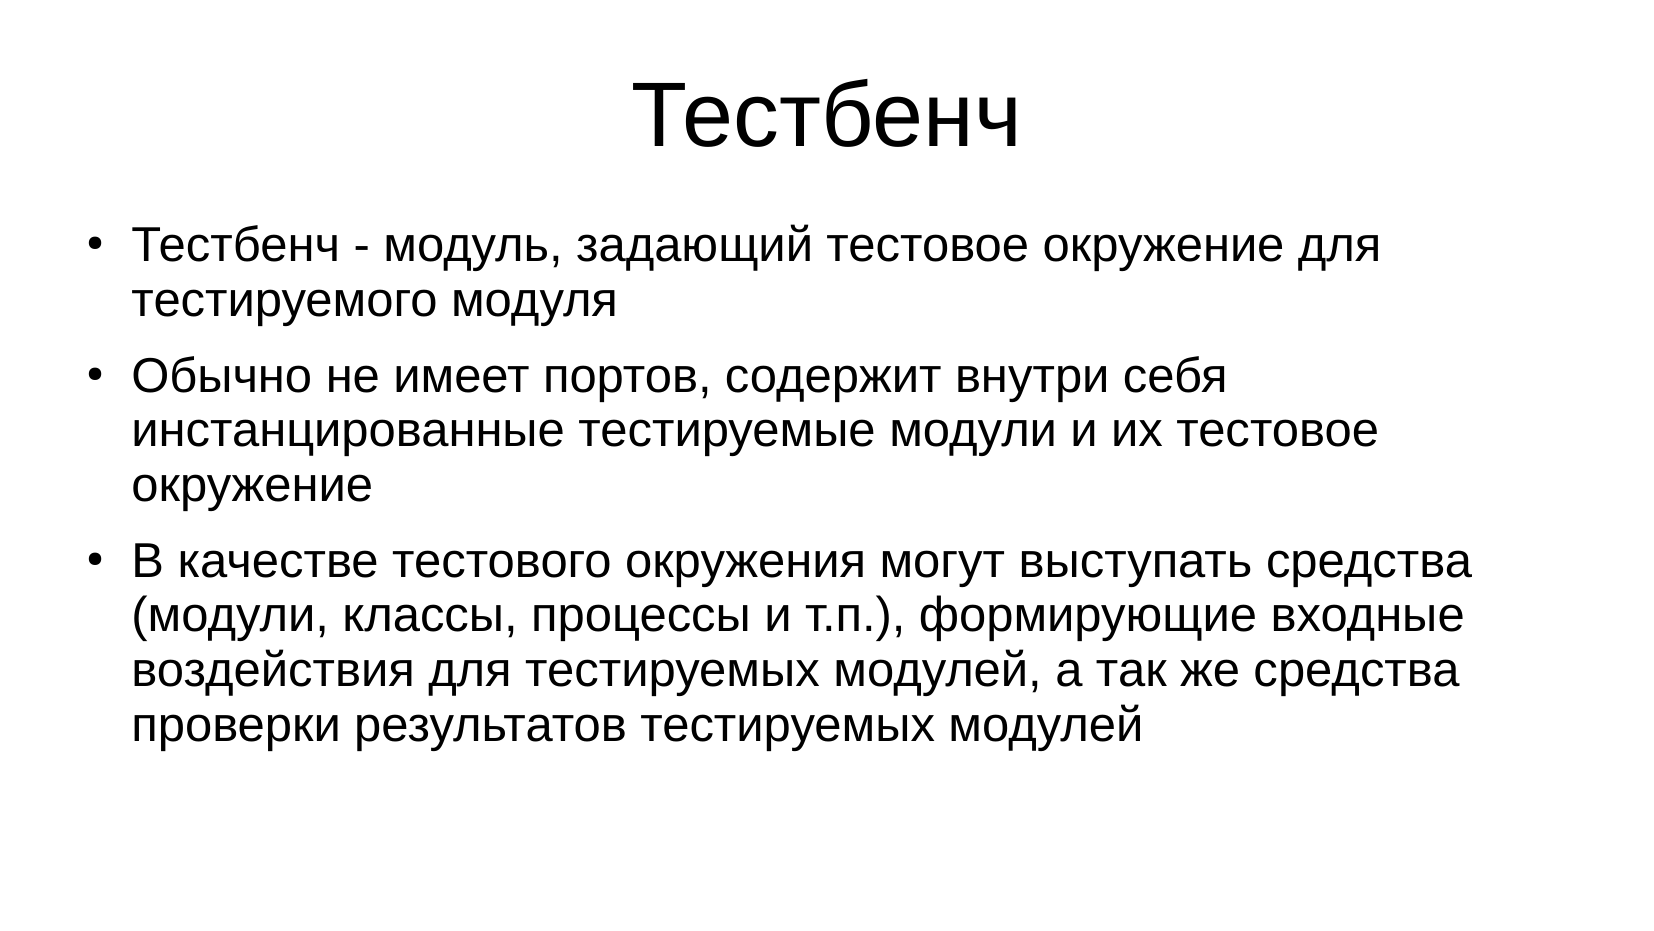

# Тестбенч
Тестбенч - модуль, задающий тестовое окружение для тестируемого модуля
Обычно не имеет портов, содержит внутри себя инстанцированные тестируемые модули и их тестовое окружение
В качестве тестового окружения могут выступать средства (модули, классы, процессы и т.п.), формирующие входные воздействия для тестируемых модулей, а так же средства проверки результатов тестируемых модулей